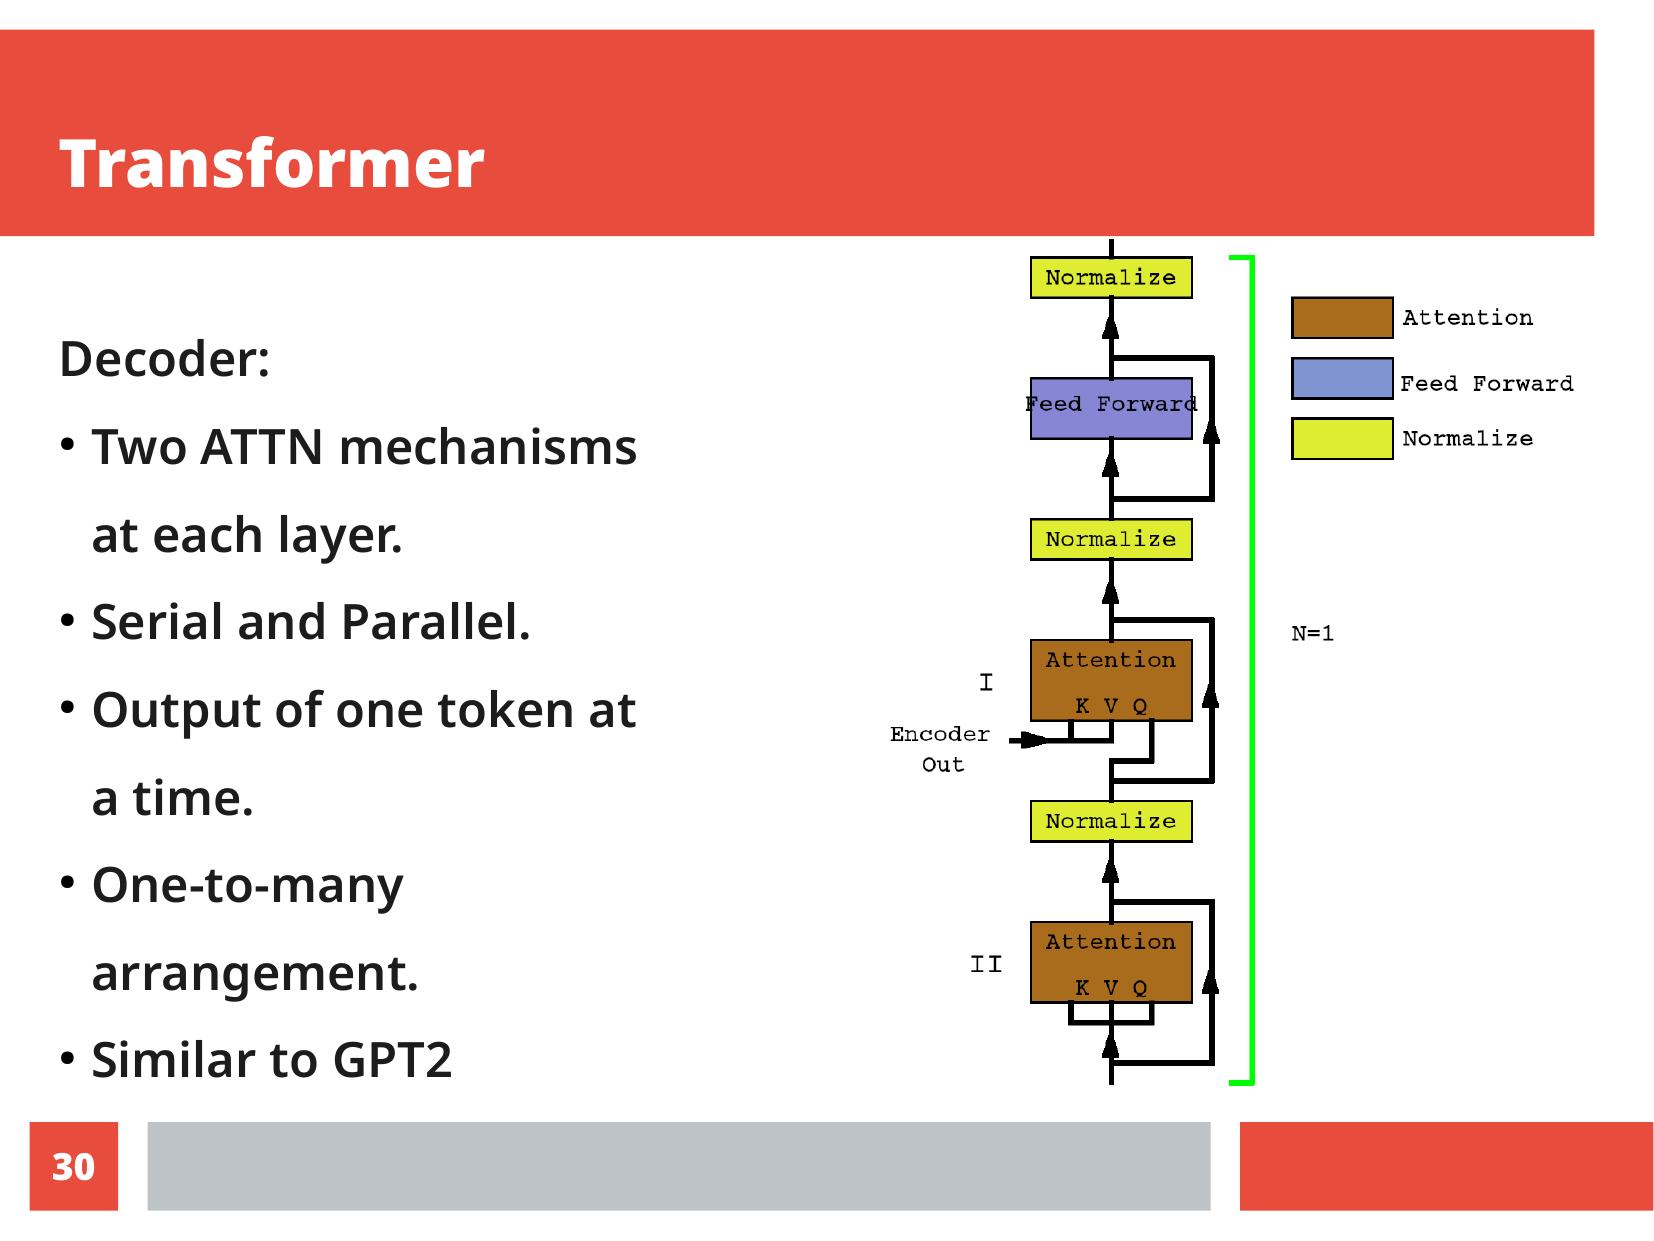

# Transformer
Decoder:
Two ATTN mechanisms
at each layer.
Serial and Parallel.
Output of one token at
a time.
One-to-many
arrangement.
Similar to GPT2
30